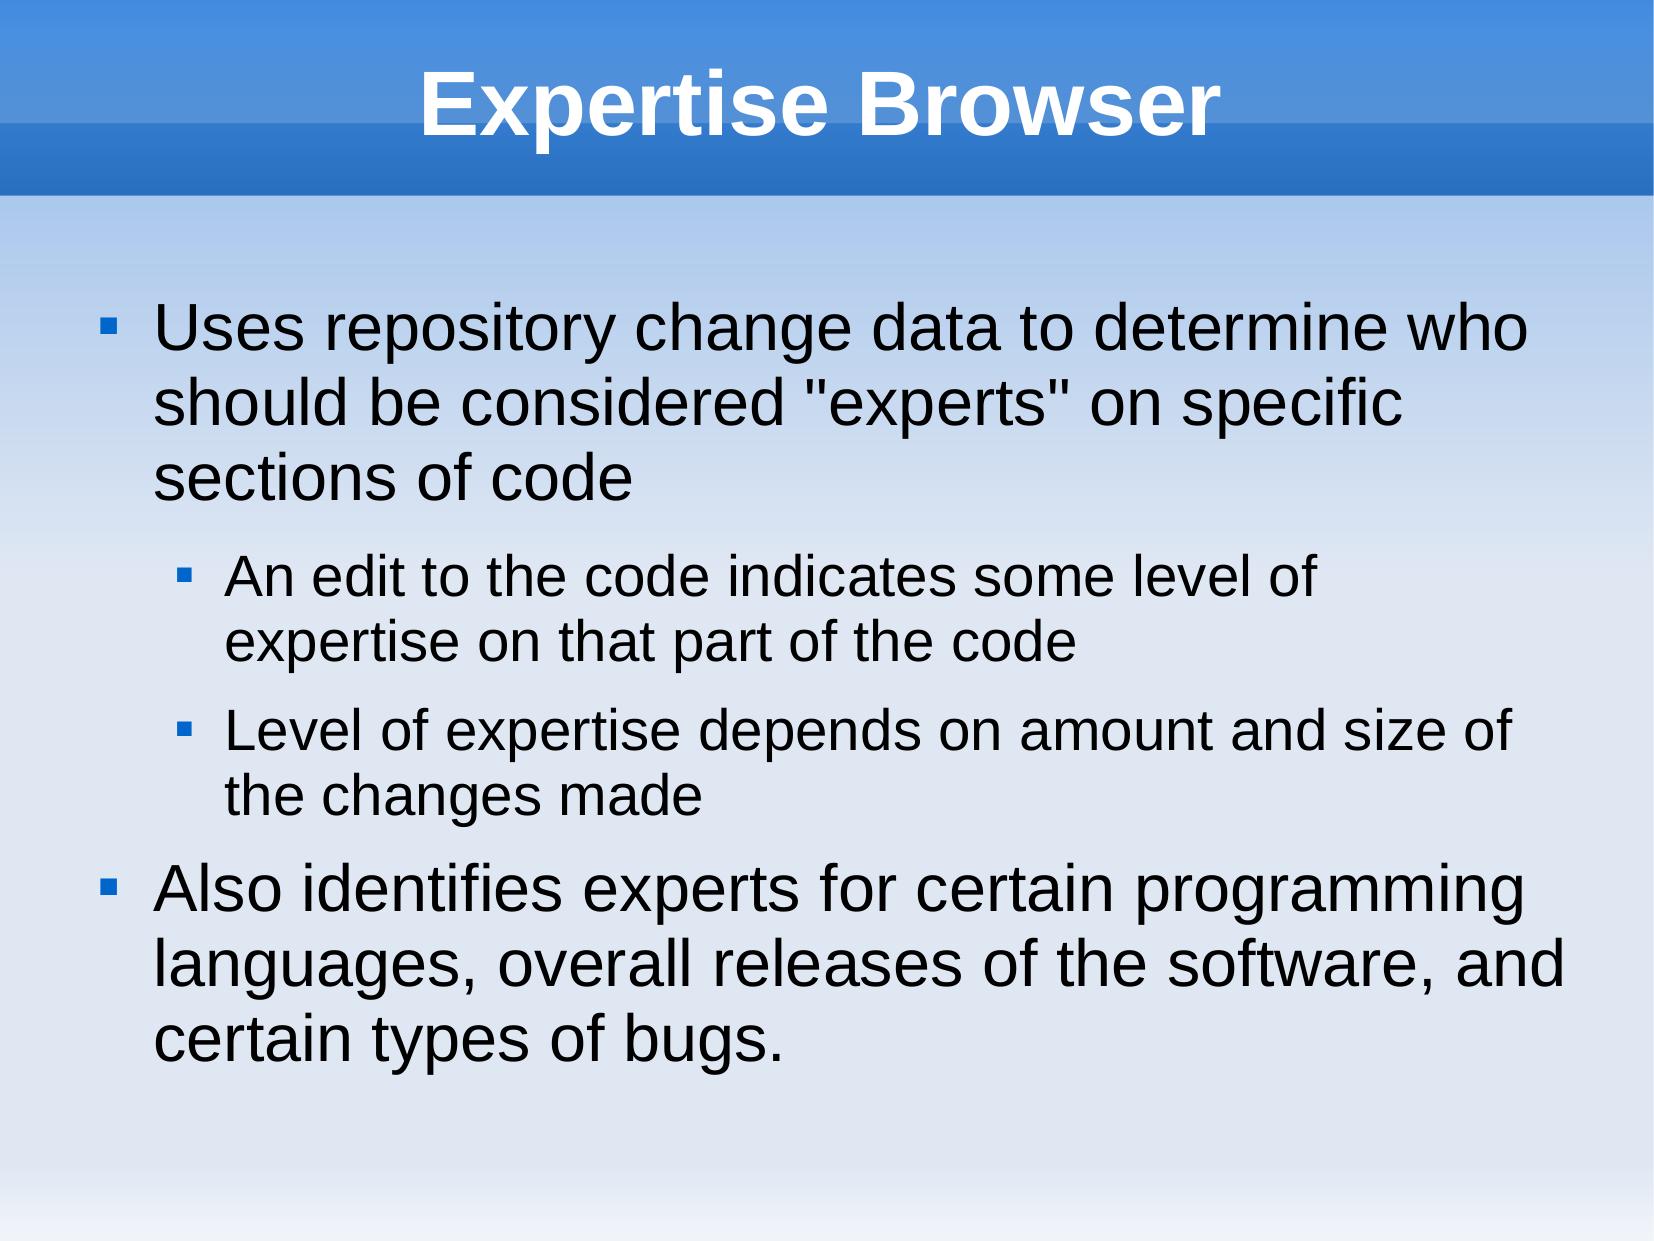

# Expertise Browser
Uses repository change data to determine who should be considered "experts" on specific sections of code
An edit to the code indicates some level of expertise on that part of the code
Level of expertise depends on amount and size of the changes made
Also identifies experts for certain programming languages, overall releases of the software, and certain types of bugs.